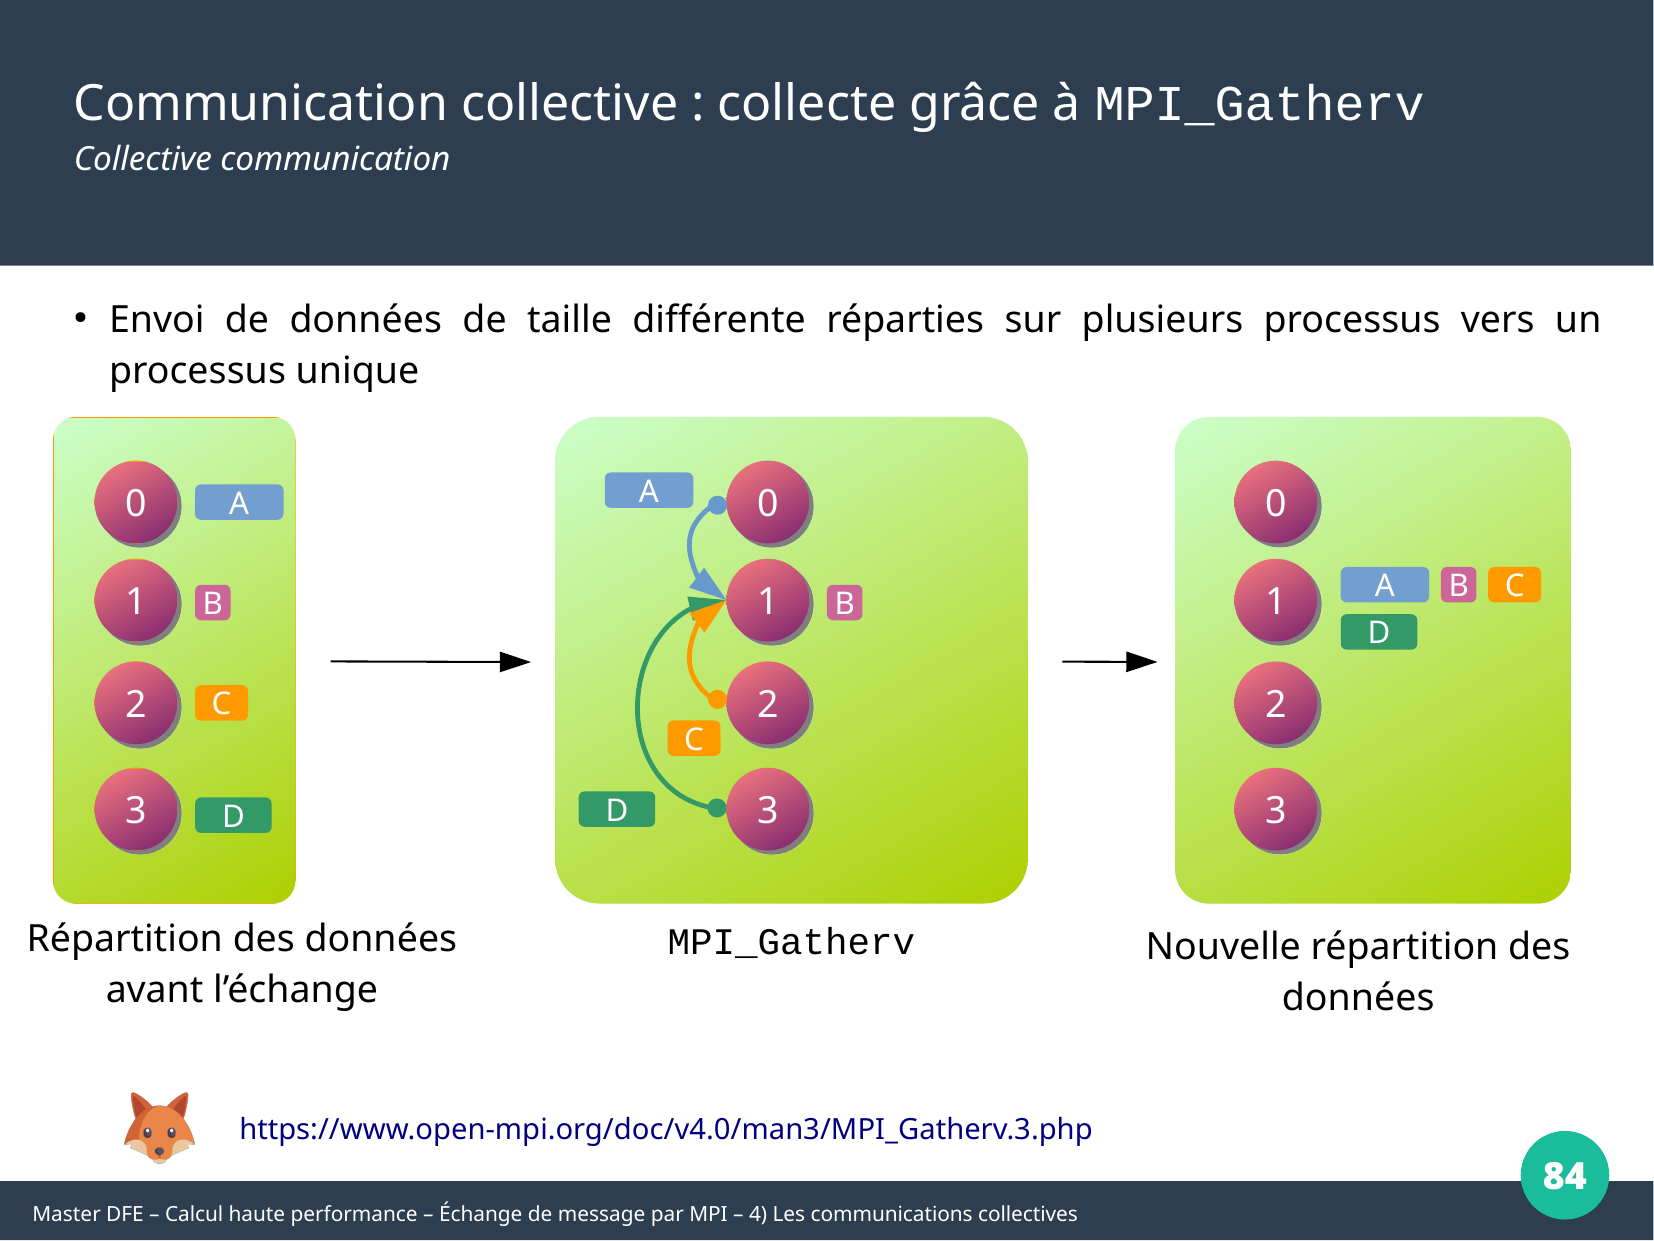

Communication collective : collecte grâce à MPI_Gatherv
Collective communication
Envoi de données de taille différente réparties sur plusieurs processus vers un processus unique
0
0
0
A
A
1
1
1
A
B
C
B
B
D
2
2
2
C
C
3
3
3
D
D
Répartition des données avant l’échange
Nouvelle répartition des données
MPI_Gatherv
https://www.open-mpi.org/doc/v4.0/man3/MPI_Gatherv.3.php
84
Master DFE – Calcul haute performance – Échange de message par MPI – 4) Les communications collectives